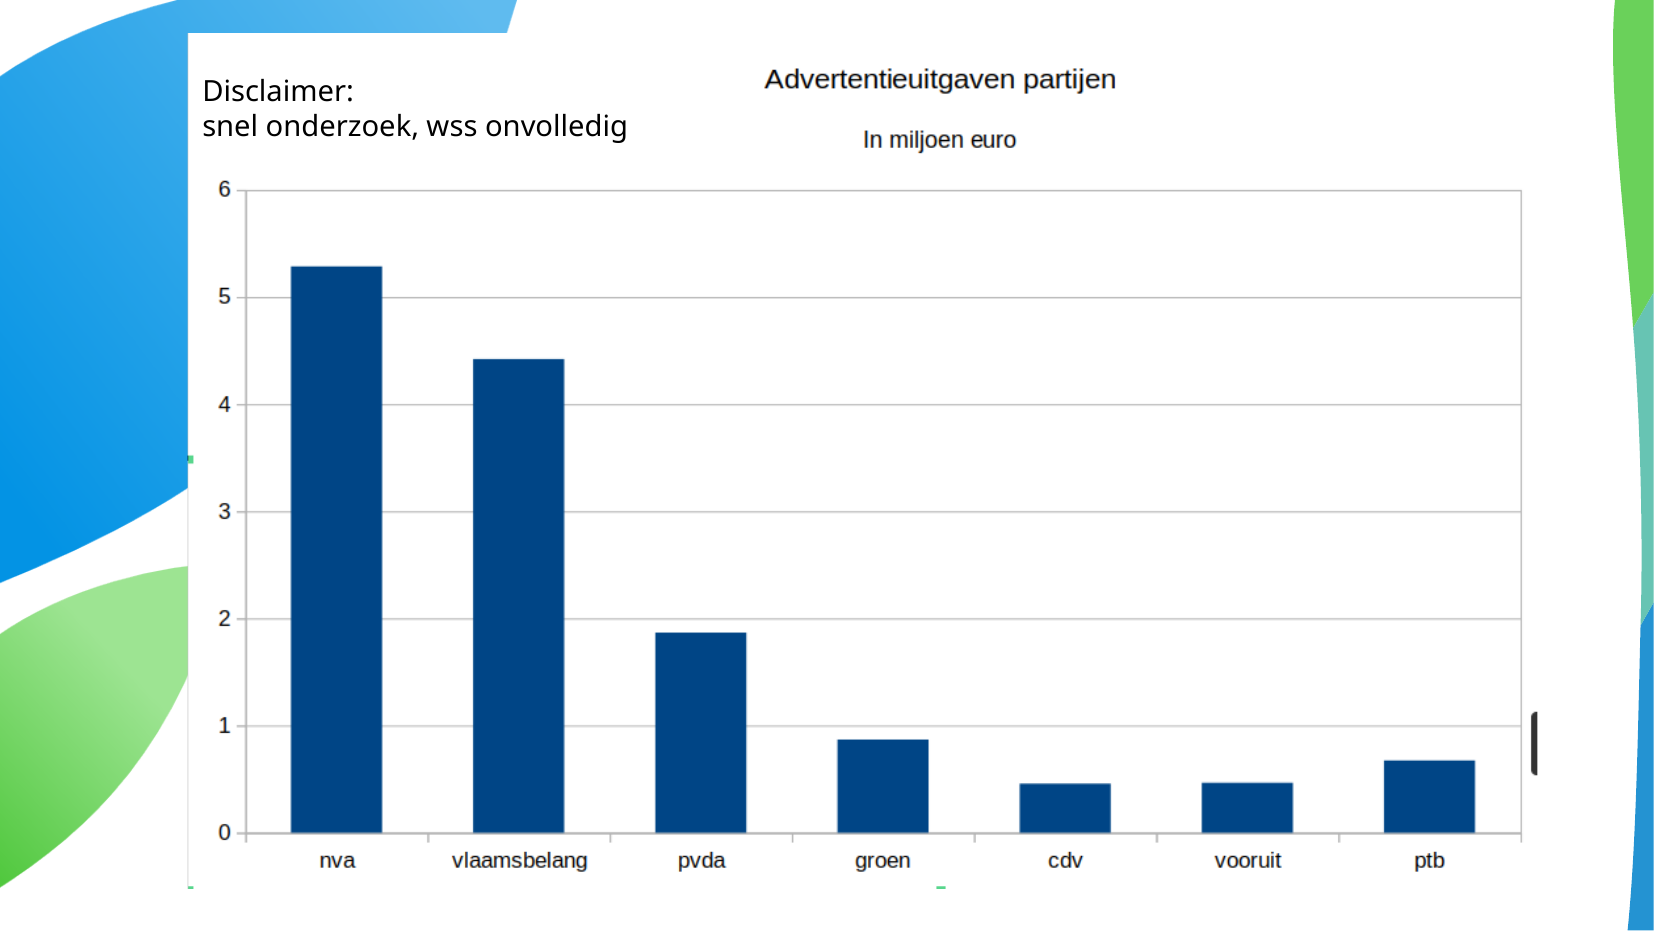

Disclaimer:
snel onderzoek, wss onvolledig
Facebook Ad Library